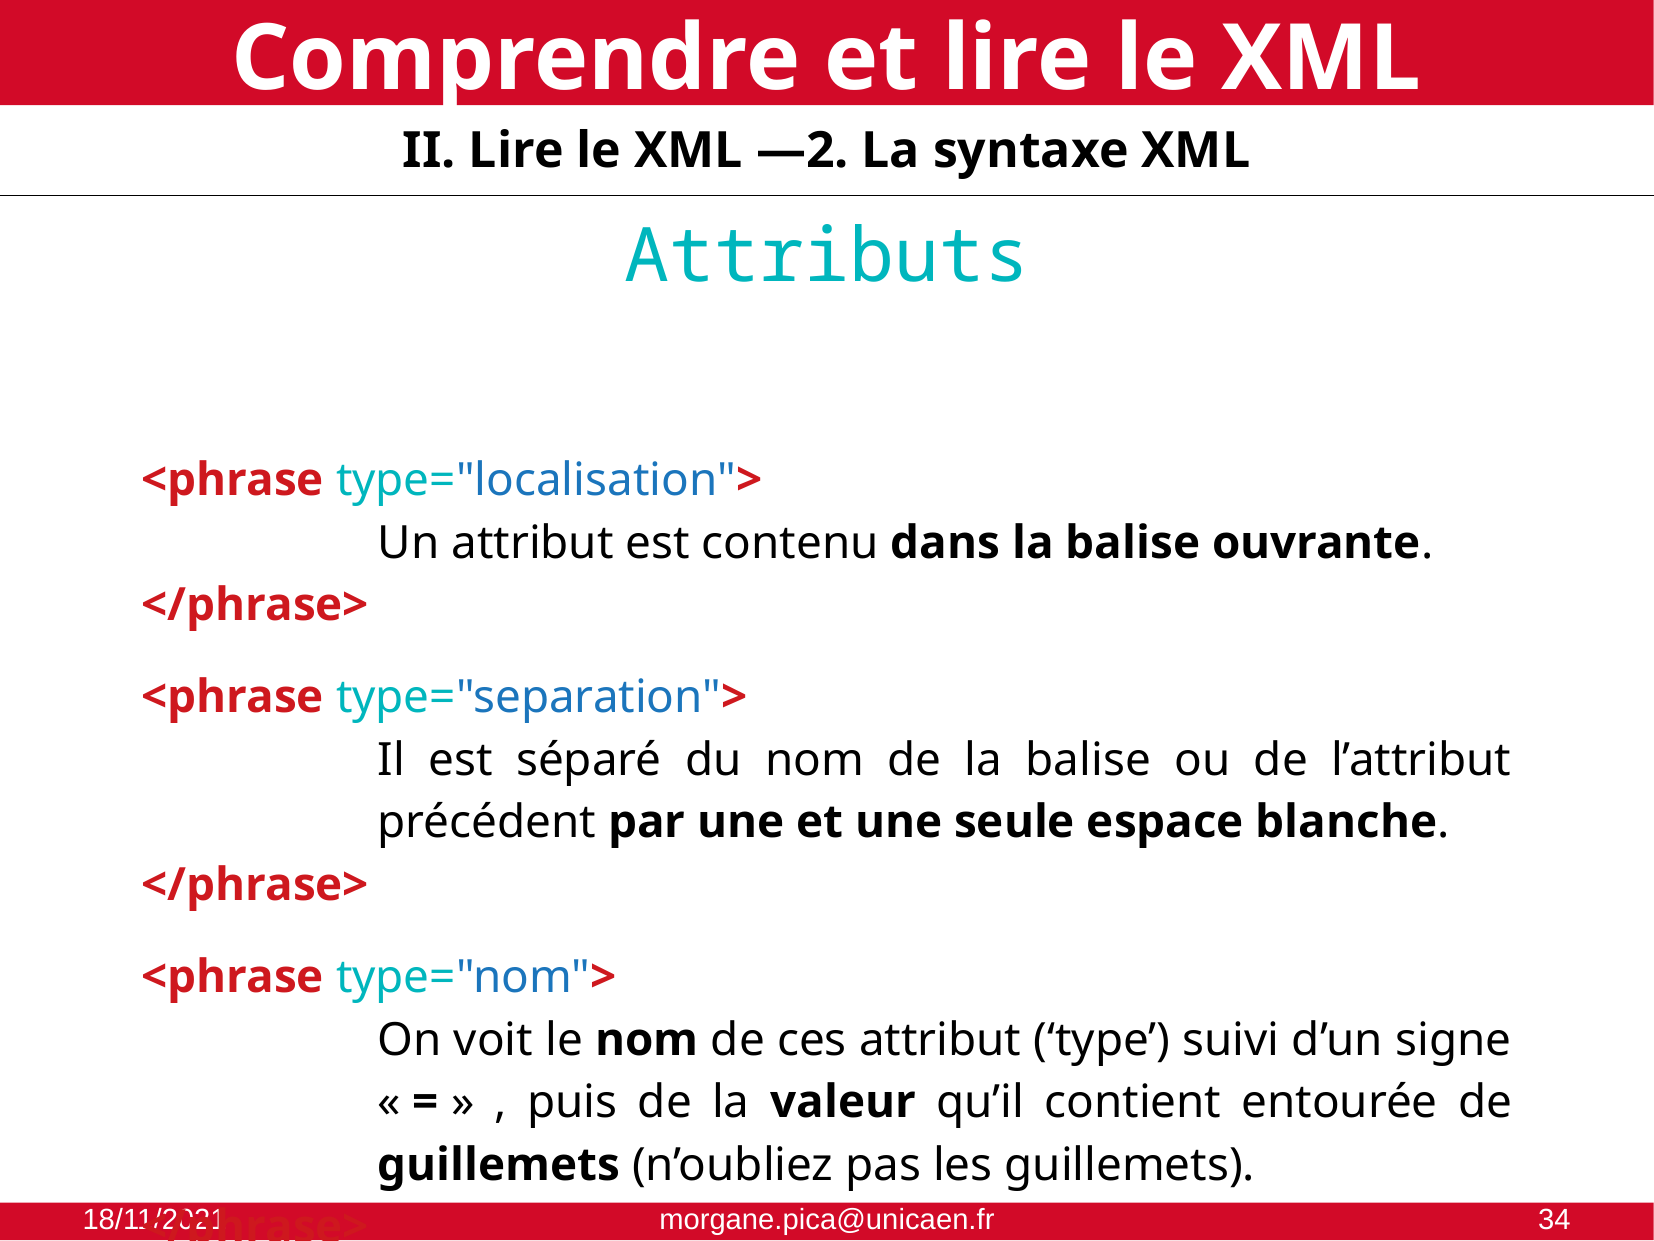

# Comprendre et lire le XML
II. Lire le XML —2. La syntaxe XML
Attributs
<phrase type="localisation">
Un attribut est contenu dans la balise ouvrante.
</phrase>
<phrase type="separation">
Il est séparé du nom de la balise ou de l’attribut précédent par une et une seule espace blanche.
</phrase>
<phrase type="nom">
On voit le nom de ces attribut (‘type’) suivi d’un signe « = » , puis de la valeur qu’il contient entourée de guillemets (n’oubliez pas les guillemets).
</phrase>
18/11/2021
morgane.pica@unicaen.fr
34